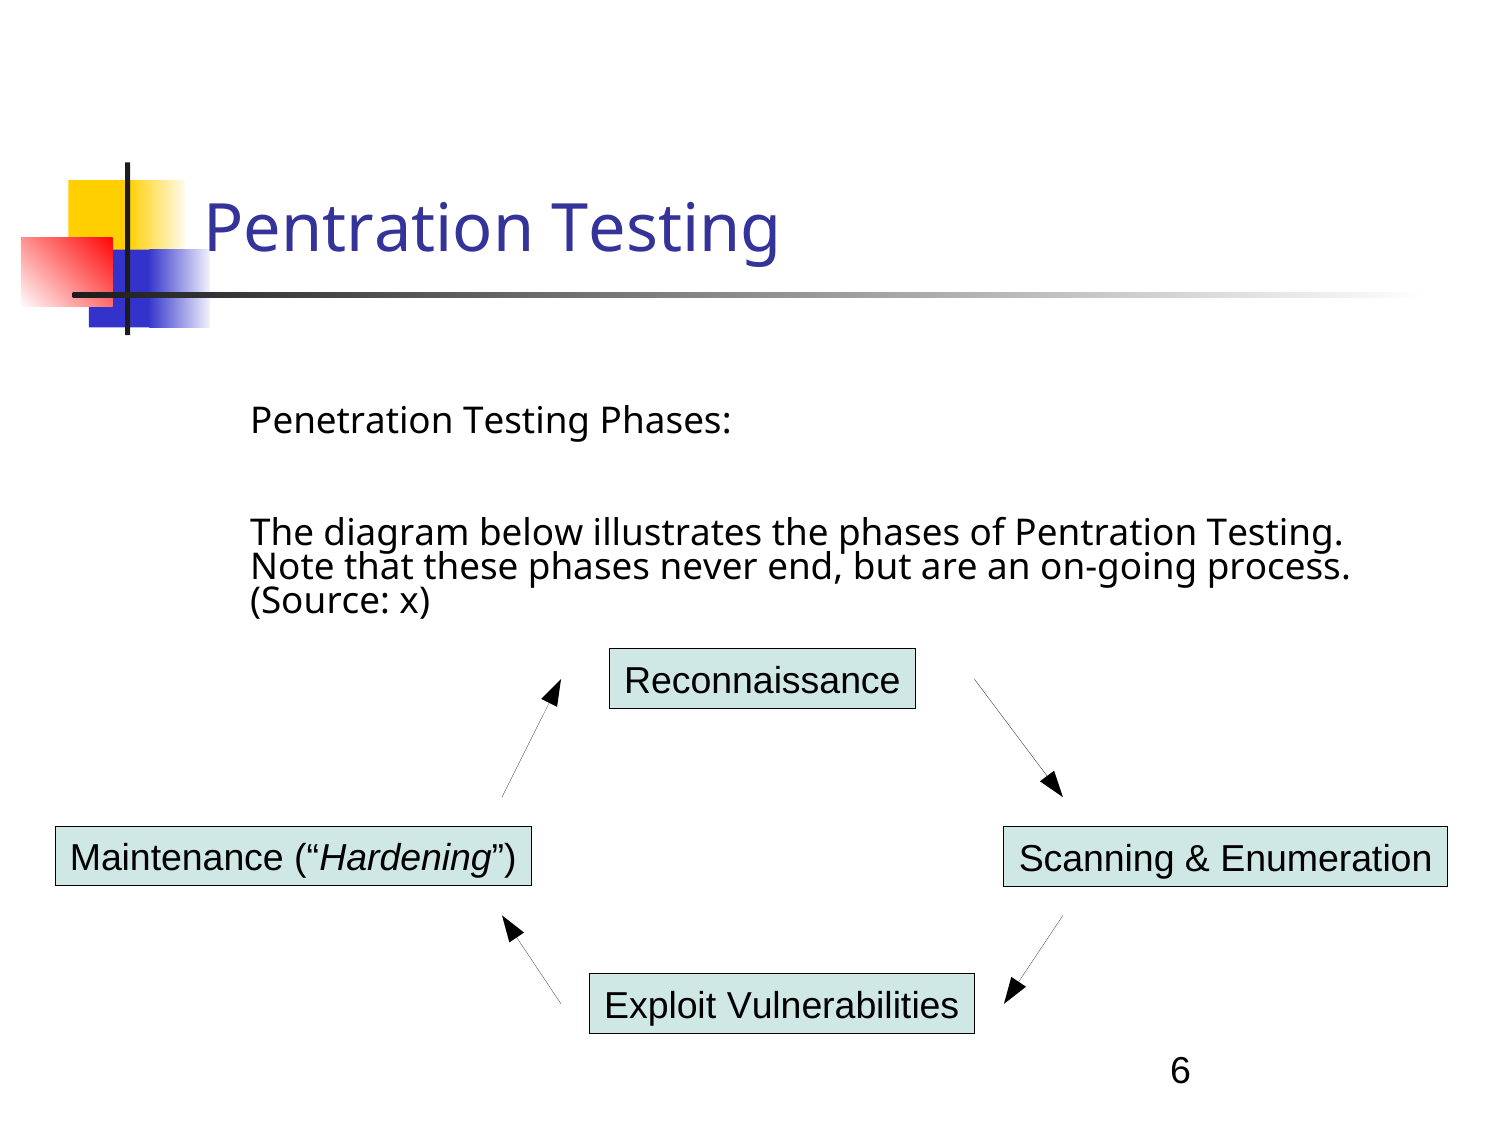

# Pentration Testing
Penetration Testing Phases:
The diagram below illustrates the phases of Pentration Testing.
Note that these phases never end, but are an on-going process.
(Source: x)
Reconnaissance
Maintenance (“Hardening”)
Scanning & Enumeration
Exploit Vulnerabilities
6